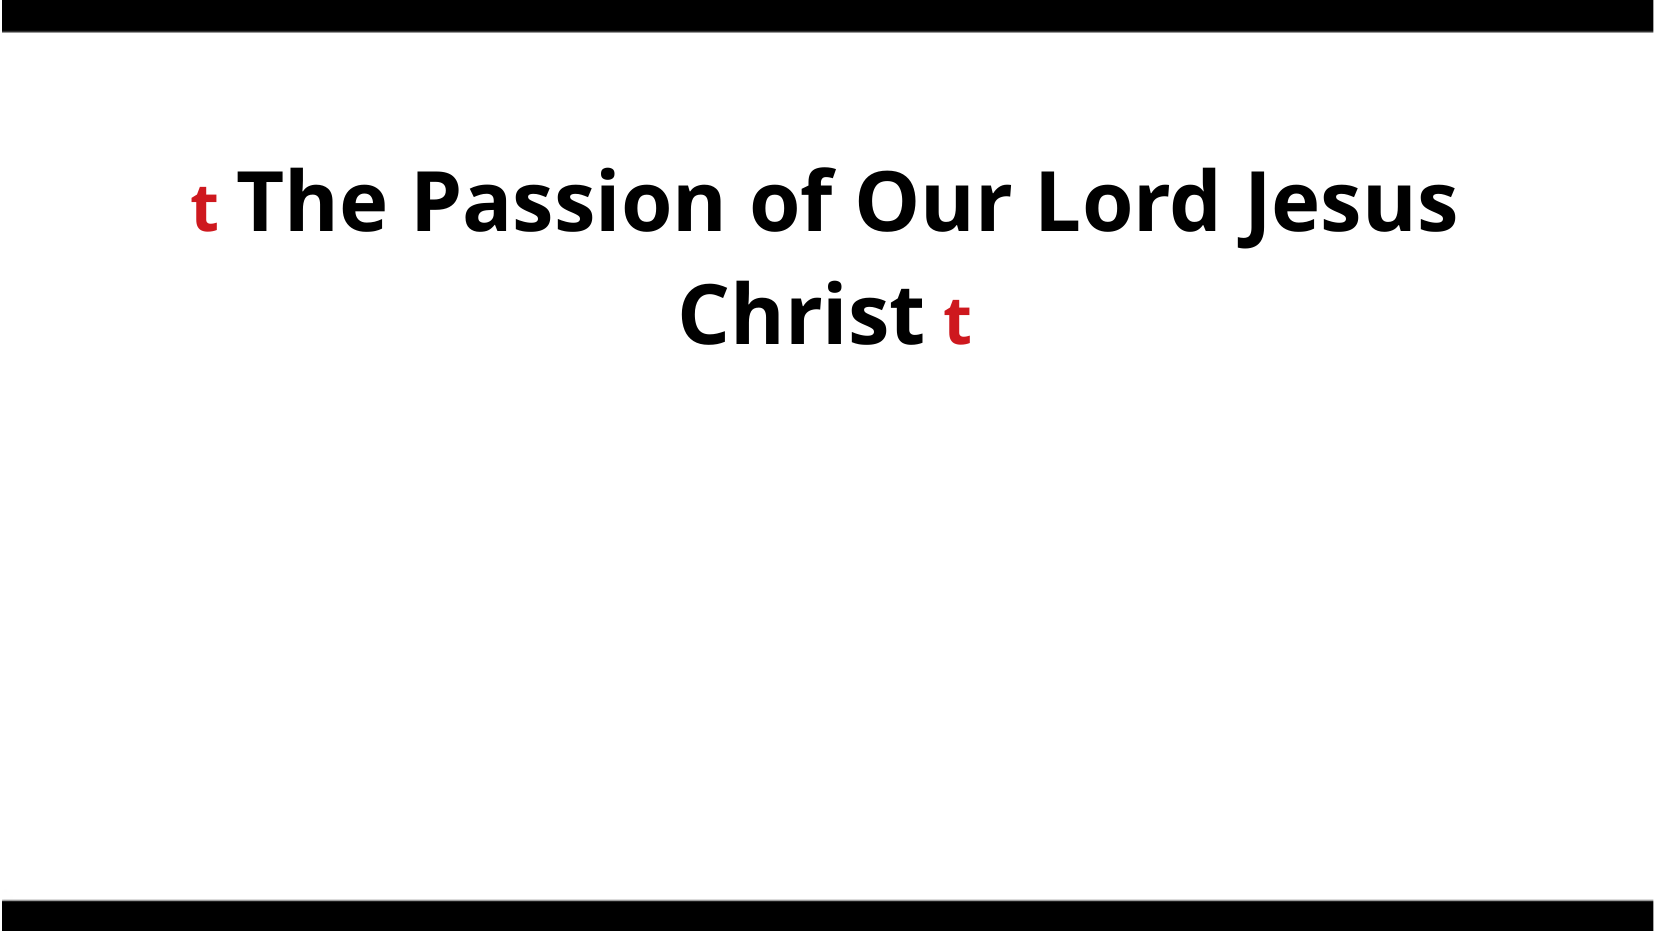

t The Passion of Our Lord Jesus Christ t